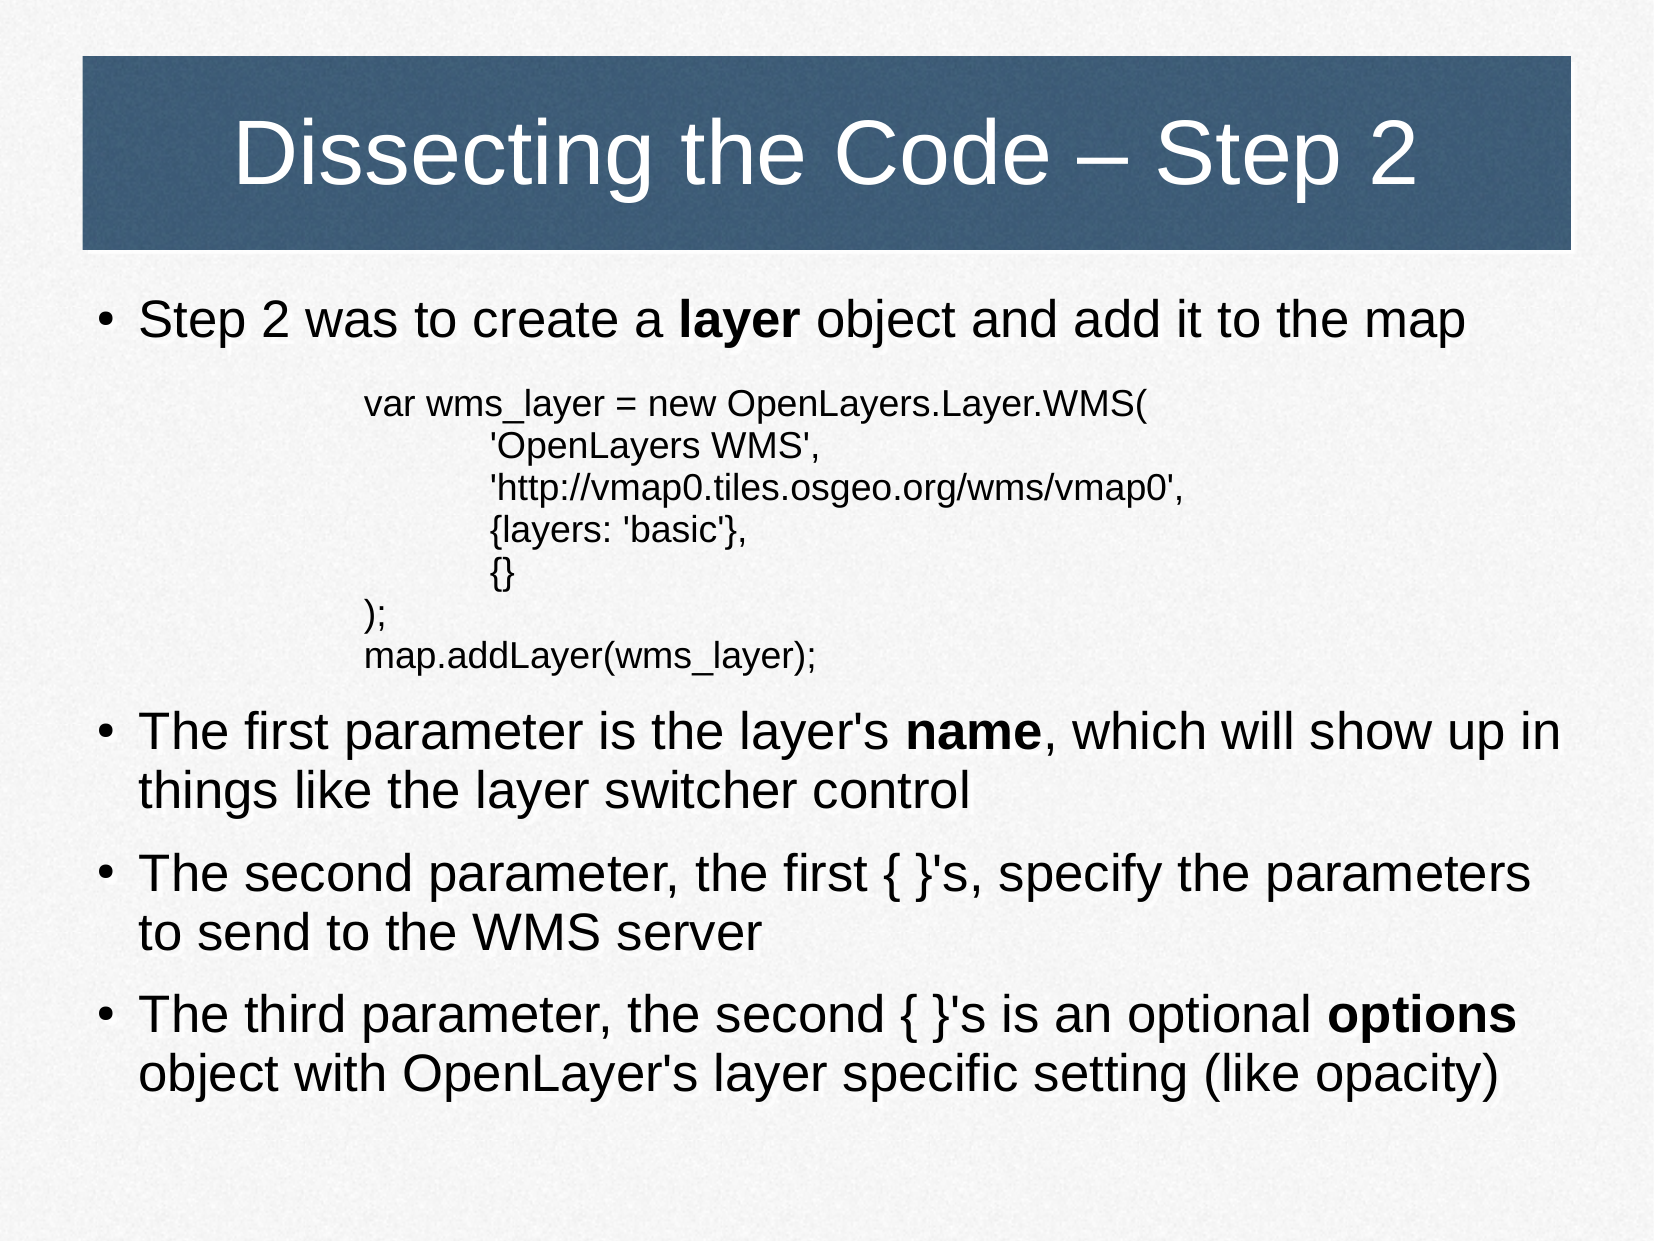

# Dissecting the Code – Step 2
Step 2 was to create a layer object and add it to the map
The first parameter is the layer's name, which will show up in things like the layer switcher control
The second parameter, the first { }'s, specify the parameters to send to the WMS server
The third parameter, the second { }'s is an optional options object with OpenLayer's layer specific setting (like opacity)
var wms_layer = new OpenLayers.Layer.WMS(
 'OpenLayers WMS',
 'http://vmap0.tiles.osgeo.org/wms/vmap0',
 {layers: 'basic'},
 {}
);
map.addLayer(wms_layer);